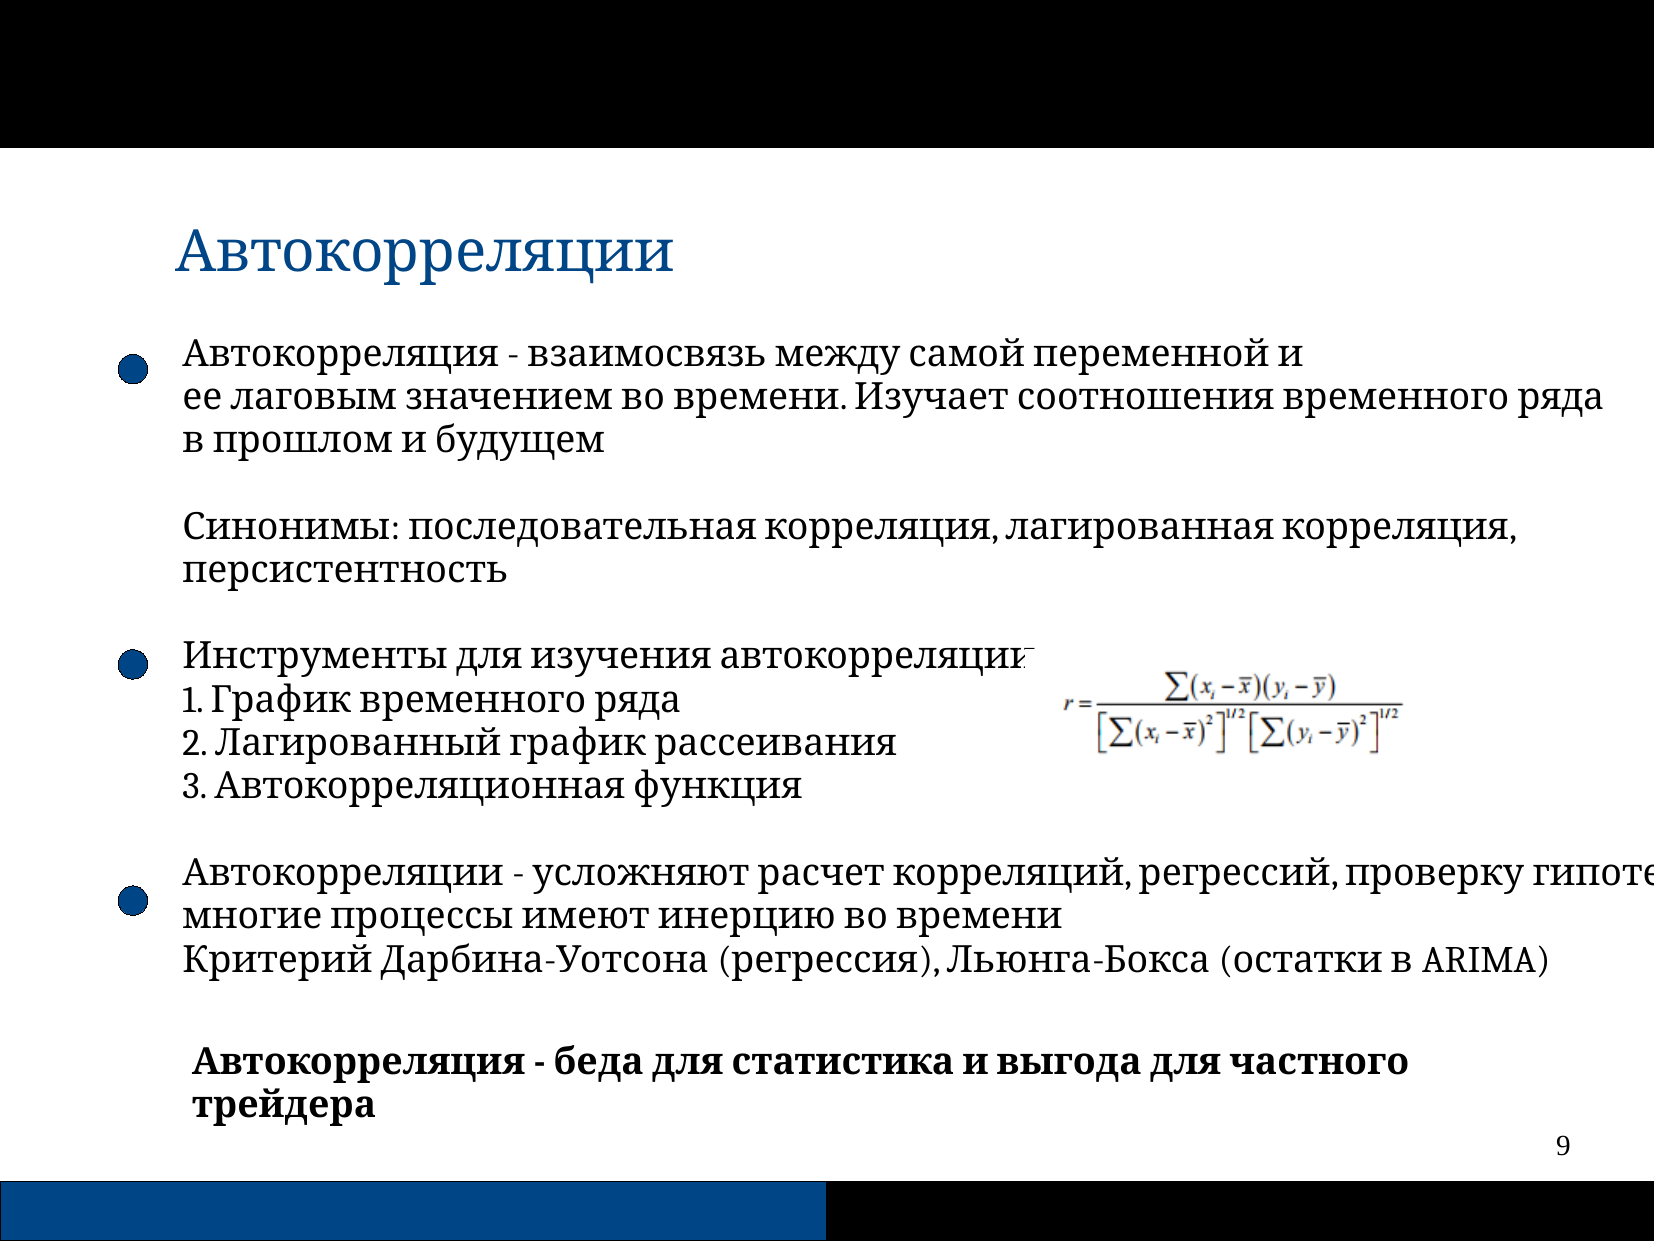

Автокорреляции
Автокорреляция - взаимосвязь между самой переменной и
ее лаговым значением во времени. Изучает соотношения временного ряда
в прошлом и будущем
Синонимы: последовательная корреляция, лагированная корреляция,
персистентность
Инструменты для изучения автокорреляции:
1. График временного ряда
2. Лагированный график рассеивания
3. Автокорреляционная функция
Автокорреляции - усложняют расчет корреляций, регрессий, проверку гипотез,
многие процессы имеют инерцию во времени
Критерий Дарбина-Уотсона (регрессия), Льюнга-Бокса (остатки в ARIMA)
Автокорреляция - беда для статистика и выгода для частного трейдера
9